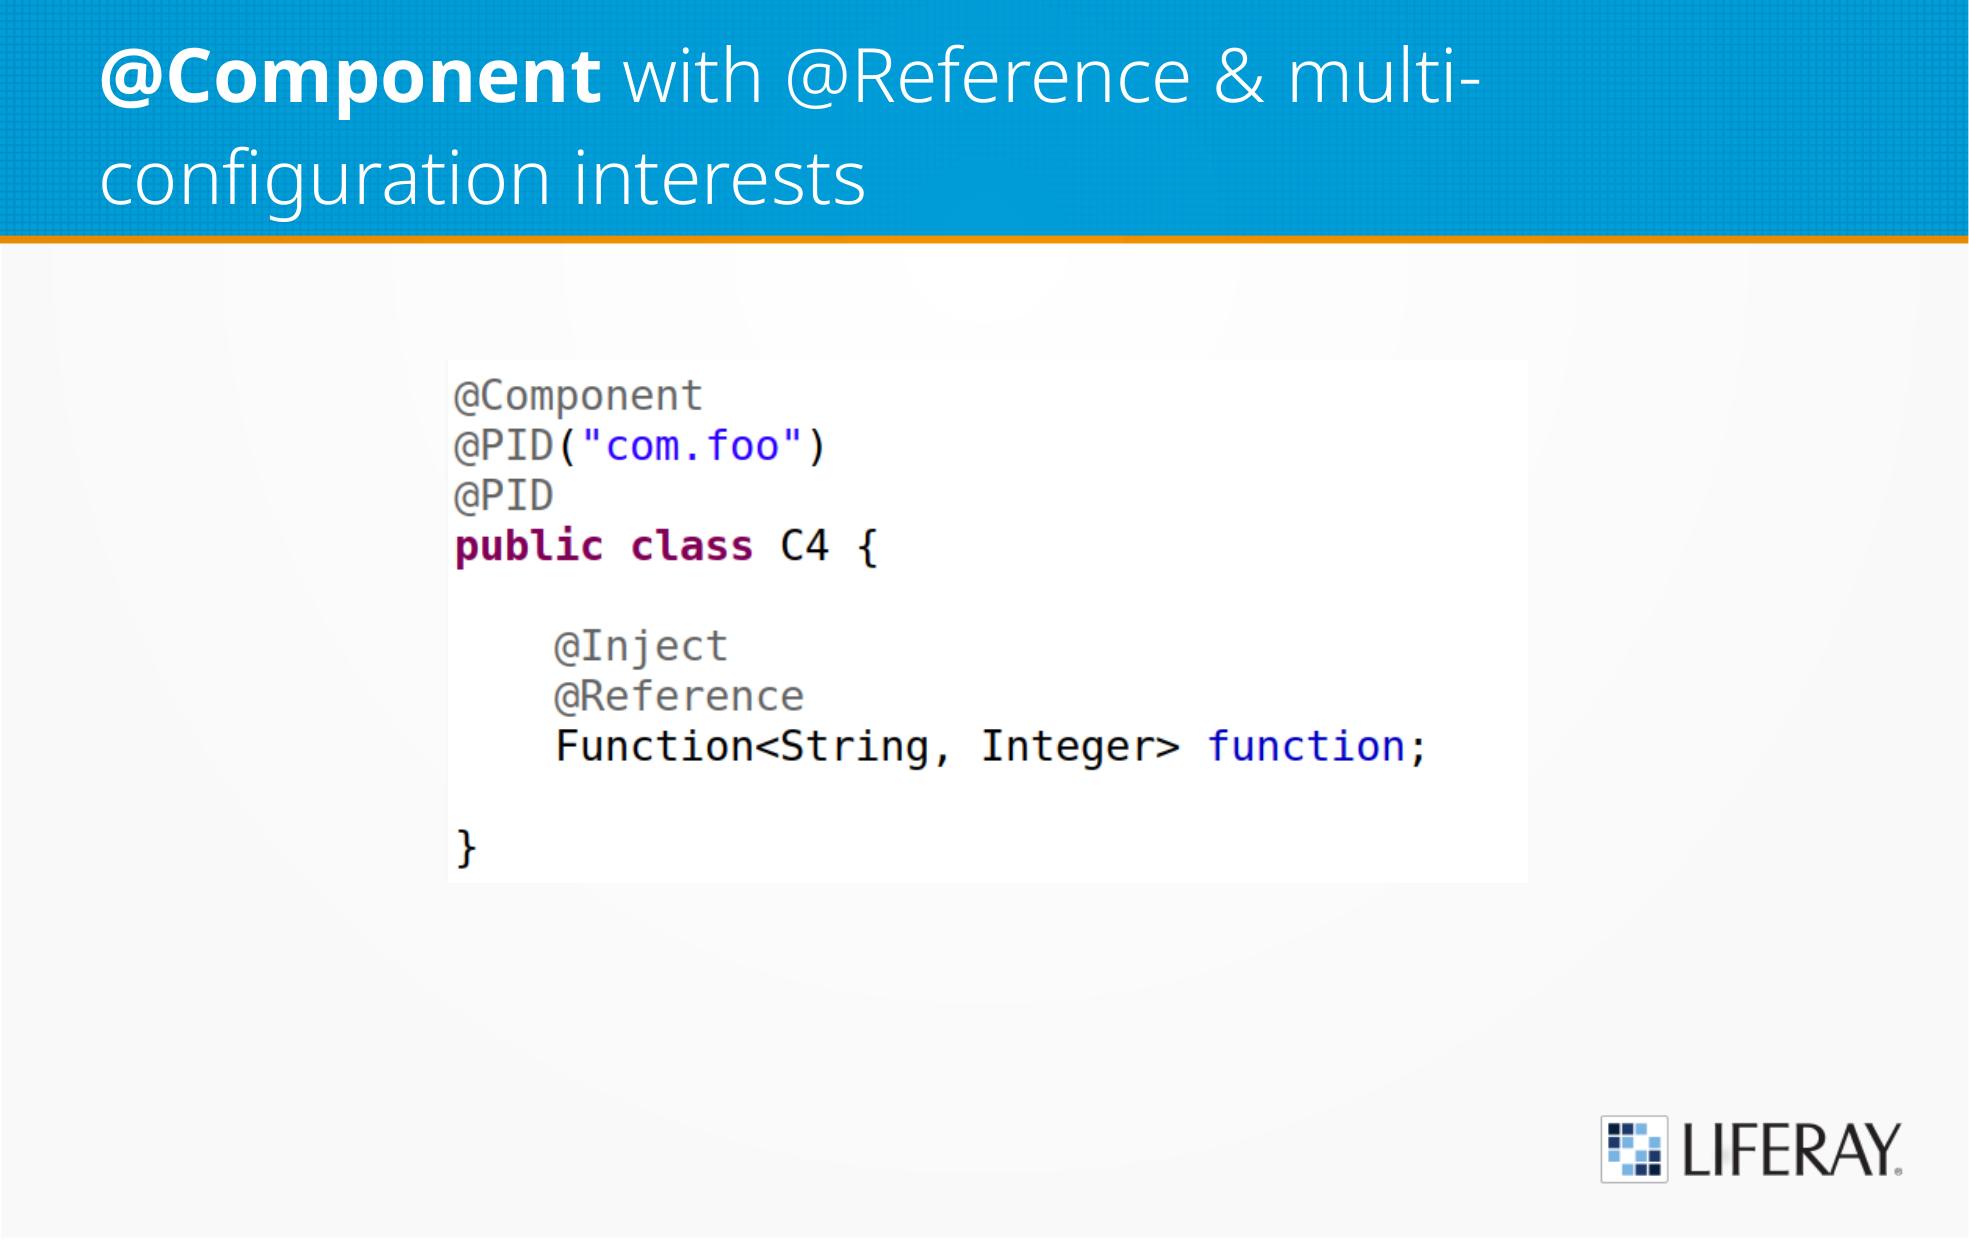

# @Component with @Reference & multi-configuration interests